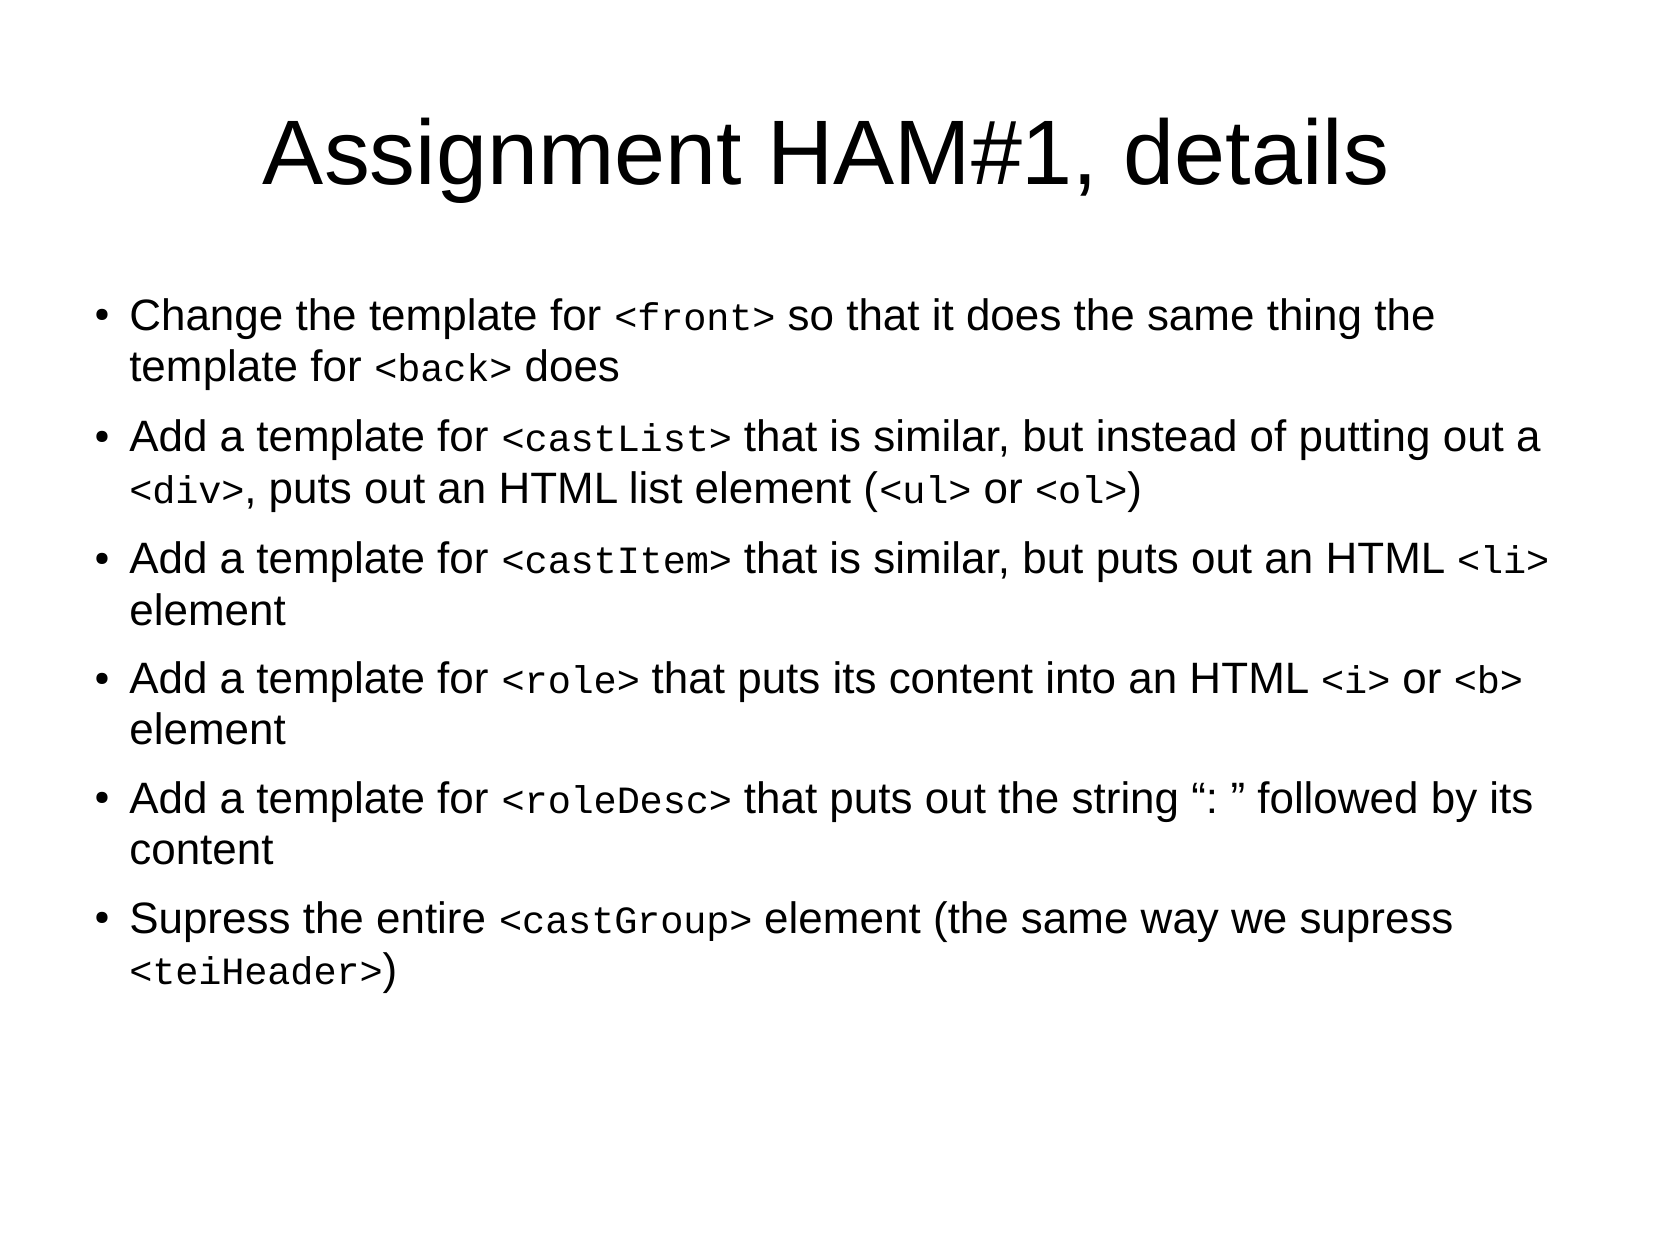

# Assignment HAM#1, details
Change the template for <front> so that it does the same thing the template for <back> does
Add a template for <castList> that is similar, but instead of putting out a <div>, puts out an HTML list element (<ul> or <ol>)
Add a template for <castItem> that is similar, but puts out an HTML <li> element
Add a template for <role> that puts its content into an HTML <i> or <b> element
Add a template for <roleDesc> that puts out the string “: ” followed by its content
Supress the entire <castGroup> element (the same way we supress <teiHeader>)